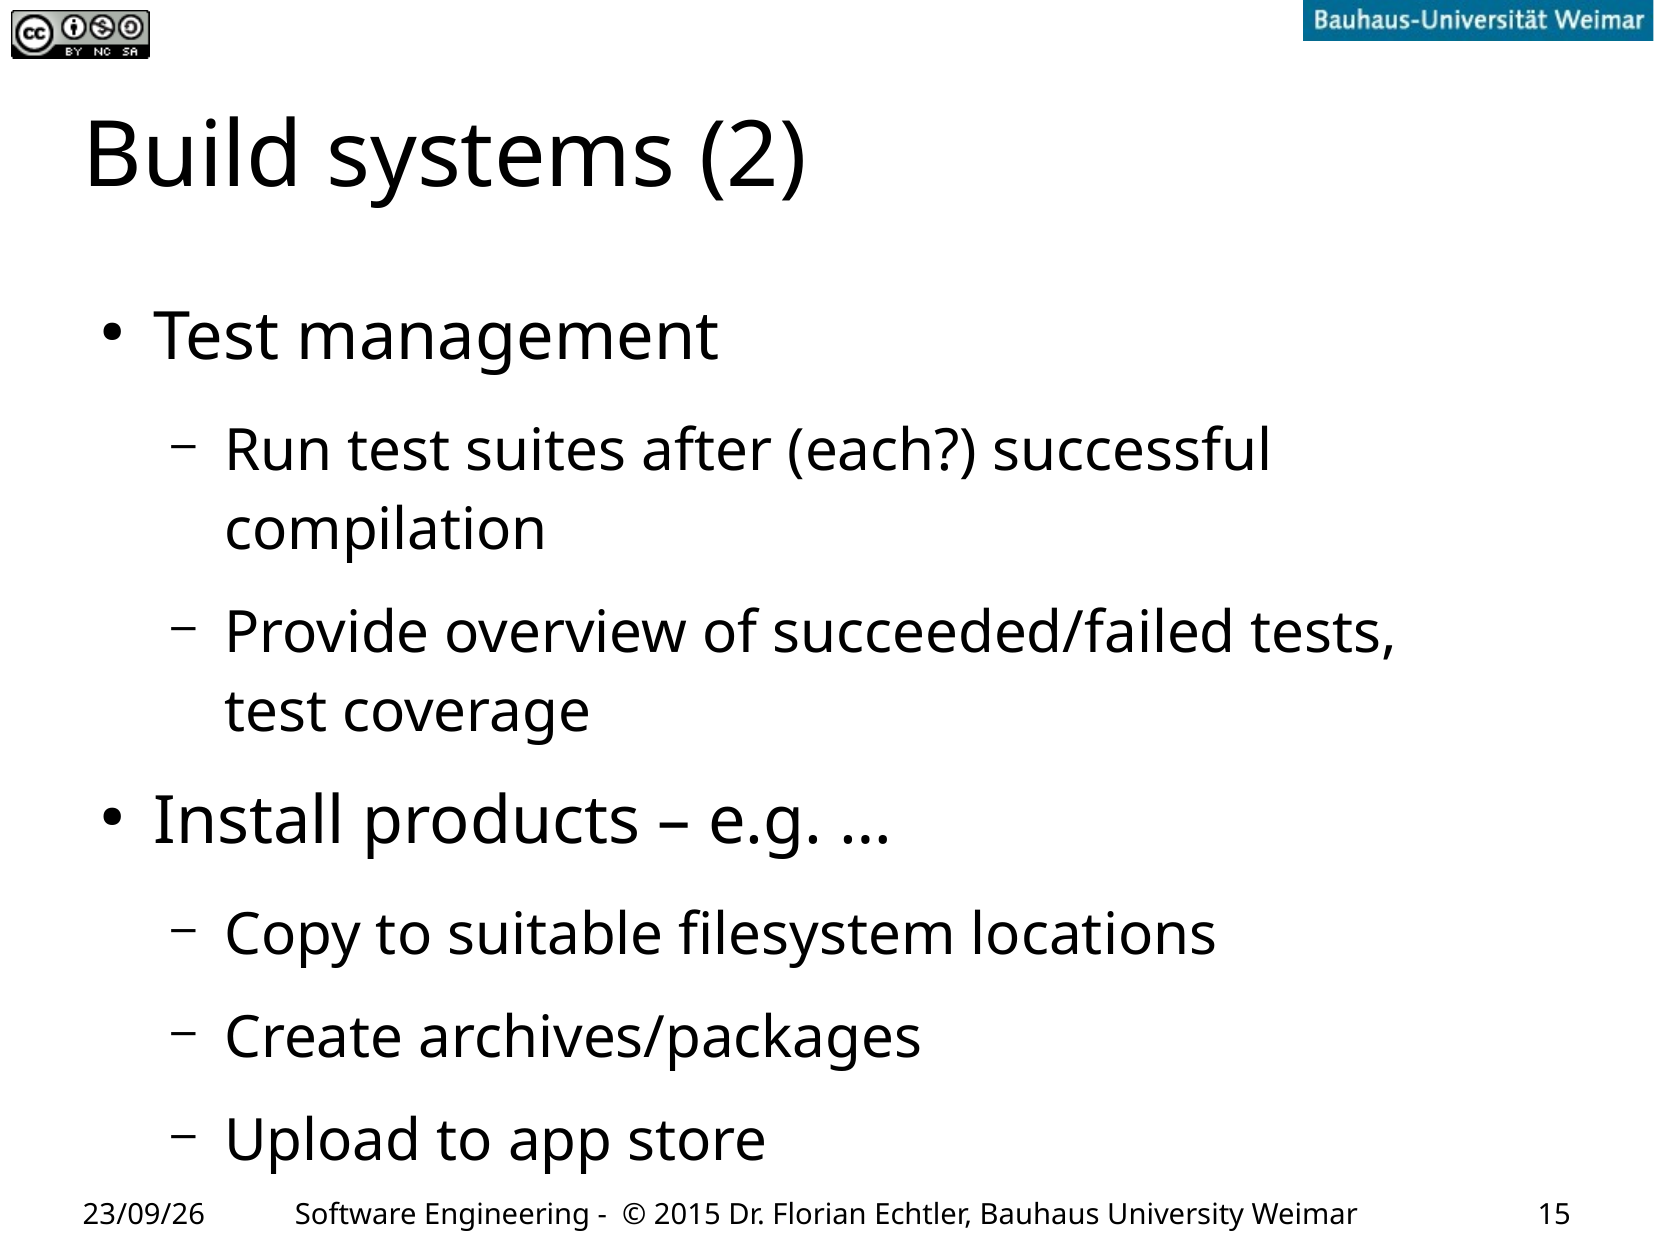

# Build systems (2)
Test management
Run test suites after (each?) successful compilation
Provide overview of succeeded/failed tests, test coverage
Install products – e.g. …
Copy to suitable filesystem locations
Create archives/packages
Upload to app store
Software Engineering - © 2015 Dr. Florian Echtler, Bauhaus University Weimar
15